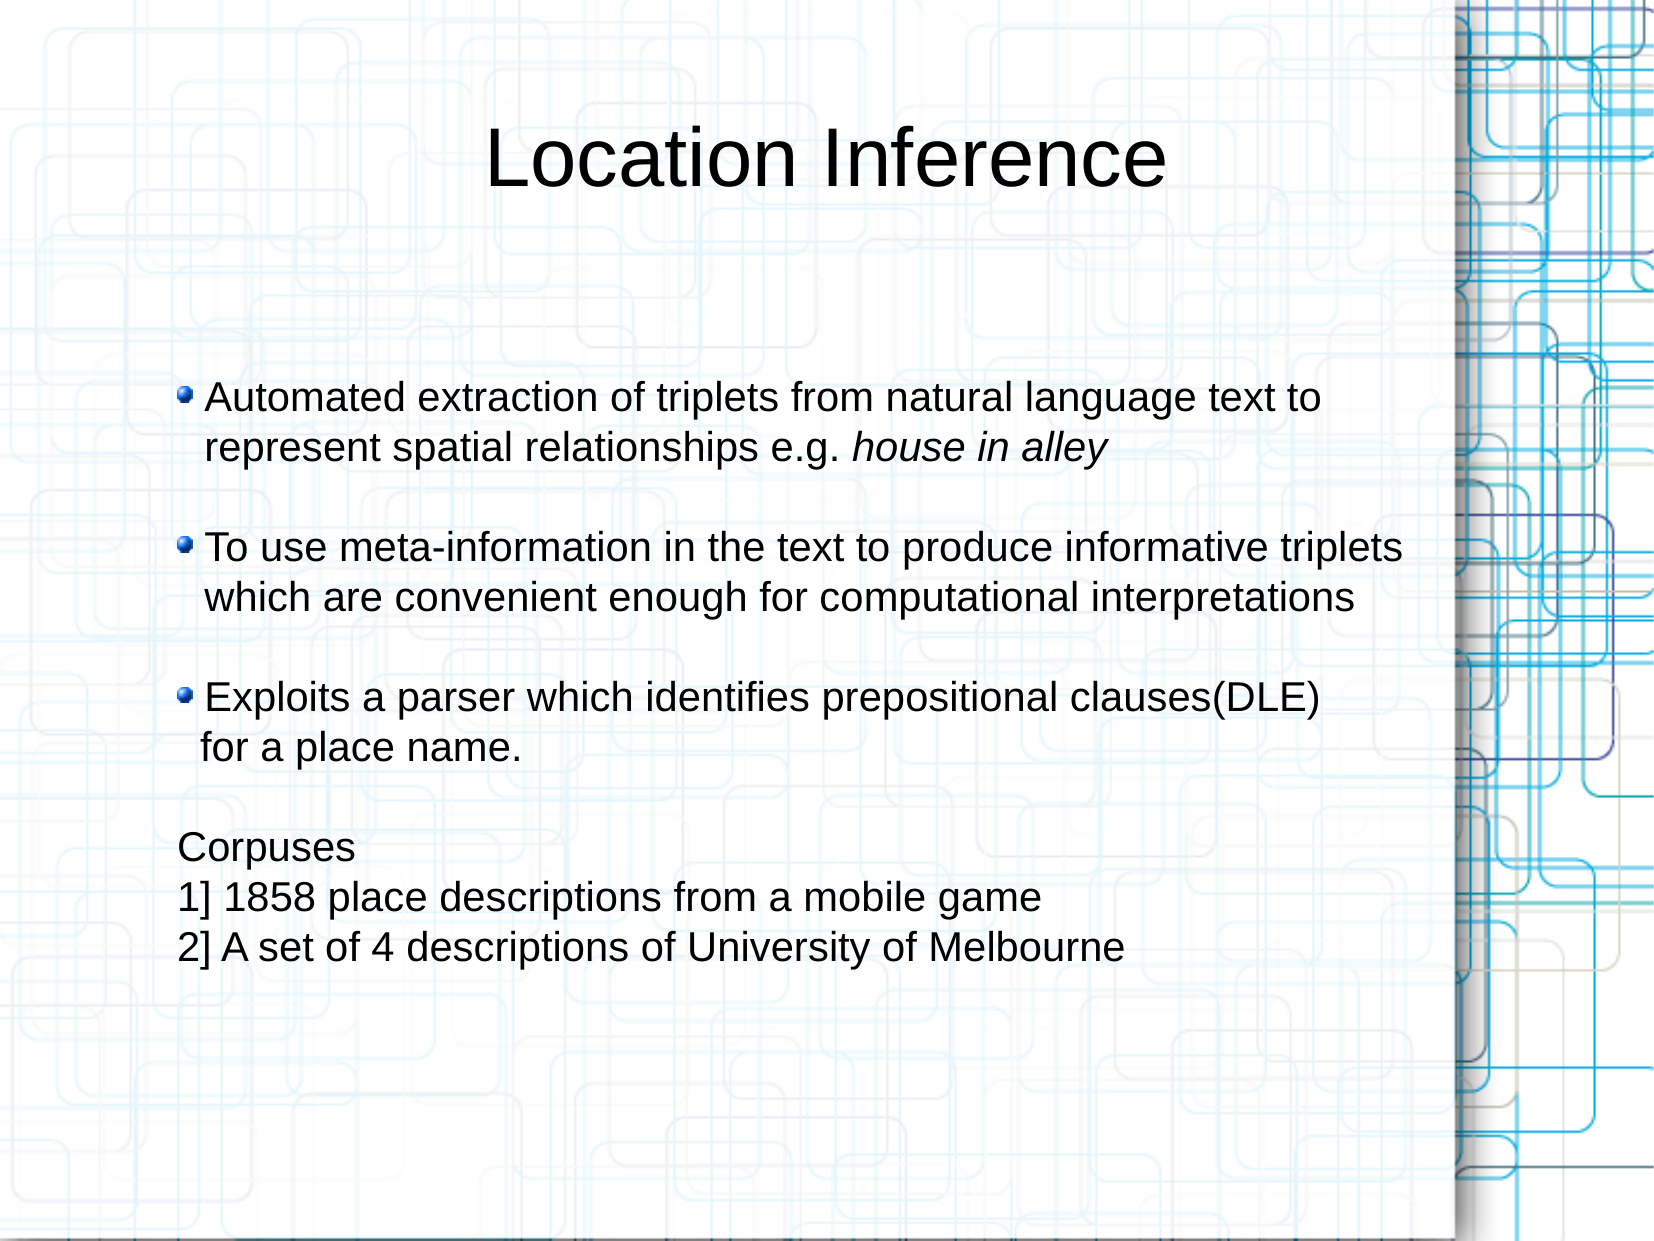

Location Inference
 Automated extraction of triplets from natural language text to
 represent spatial relationships e.g. house in alley
 To use meta-information in the text to produce informative triplets
 which are convenient enough for computational interpretations
 Exploits a parser which identifies prepositional clauses(DLE)
 for a place name.
Corpuses
1] 1858 place descriptions from a mobile game
2] A set of 4 descriptions of University of Melbourne